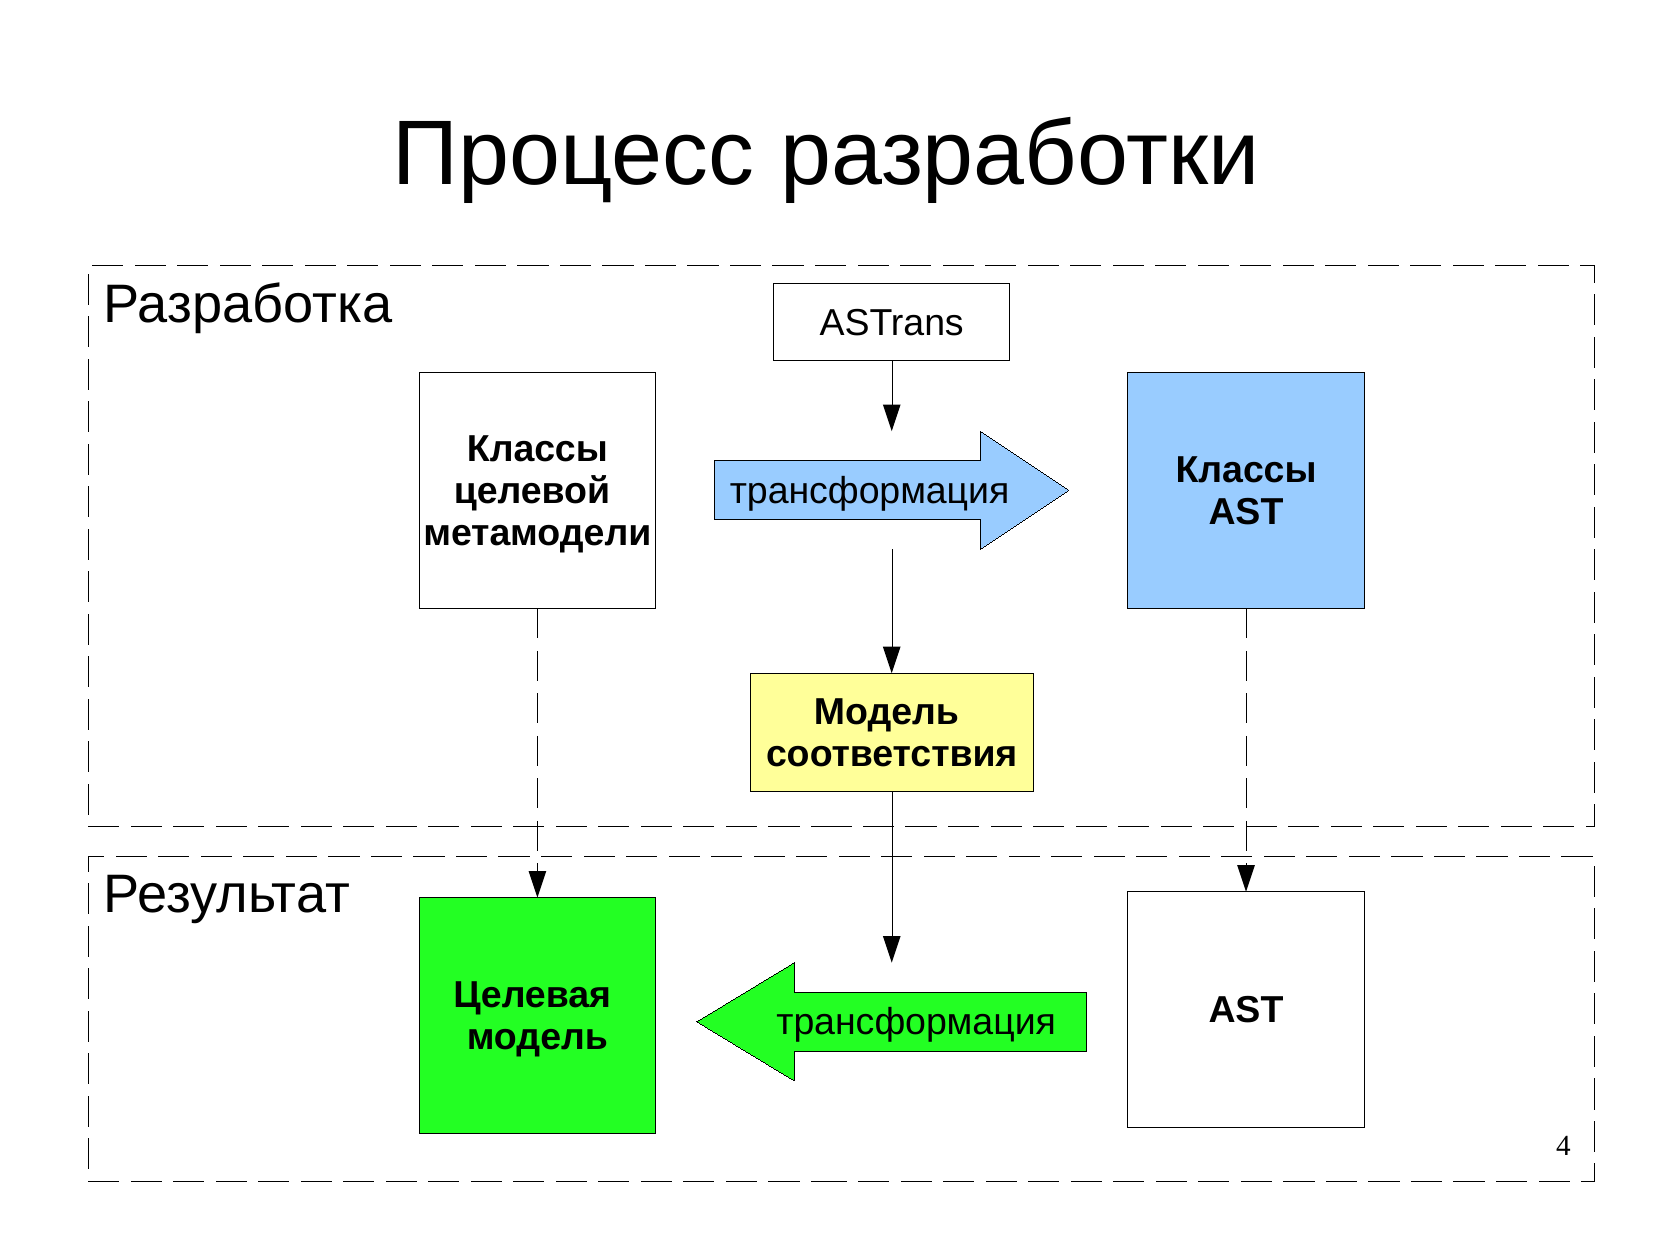

# Процесс разработки
Разработка
ASTrans
Классы
целевой
метамодели
Классы
AST
трансформация
Модель
соответствия
Результат
AST
Целевая
модель
трансформация
4